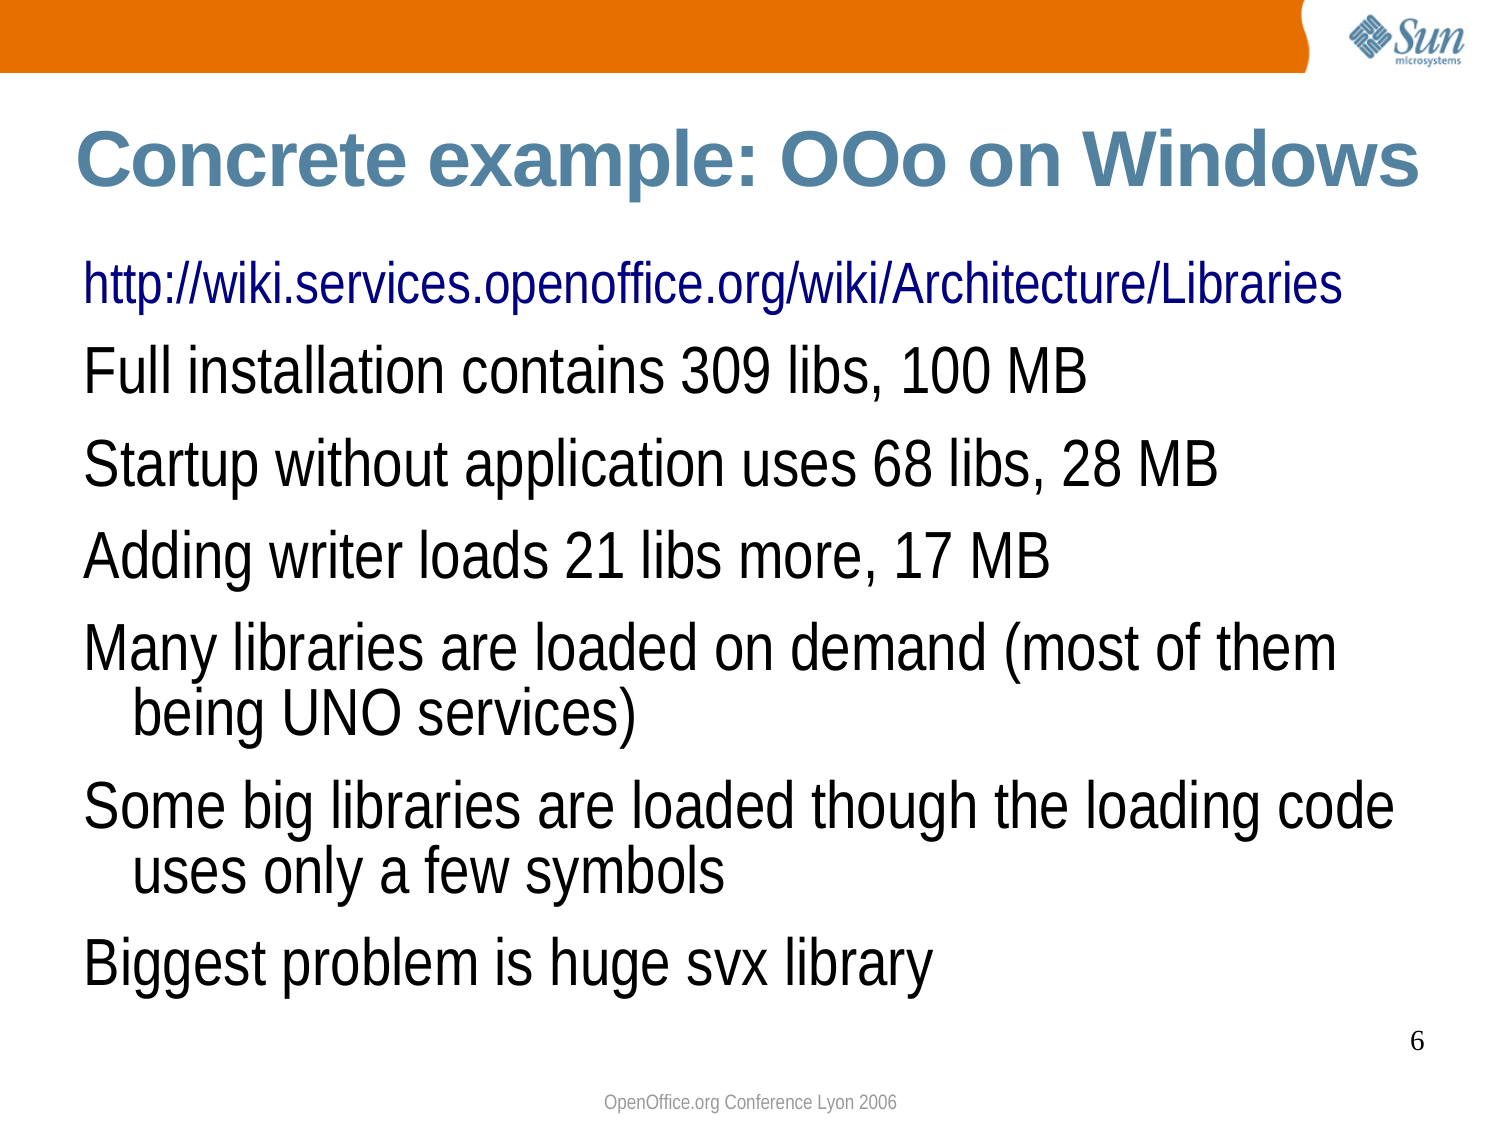

# Concrete example: OOo on Windows
http://wiki.services.openoffice.org/wiki/Architecture/Libraries
Full installation contains 309 libs, 100 MB
Startup without application uses 68 libs, 28 MB
Adding writer loads 21 libs more, 17 MB
Many libraries are loaded on demand (most of them being UNO services)
Some big libraries are loaded though the loading code uses only a few symbols
Biggest problem is huge svx library